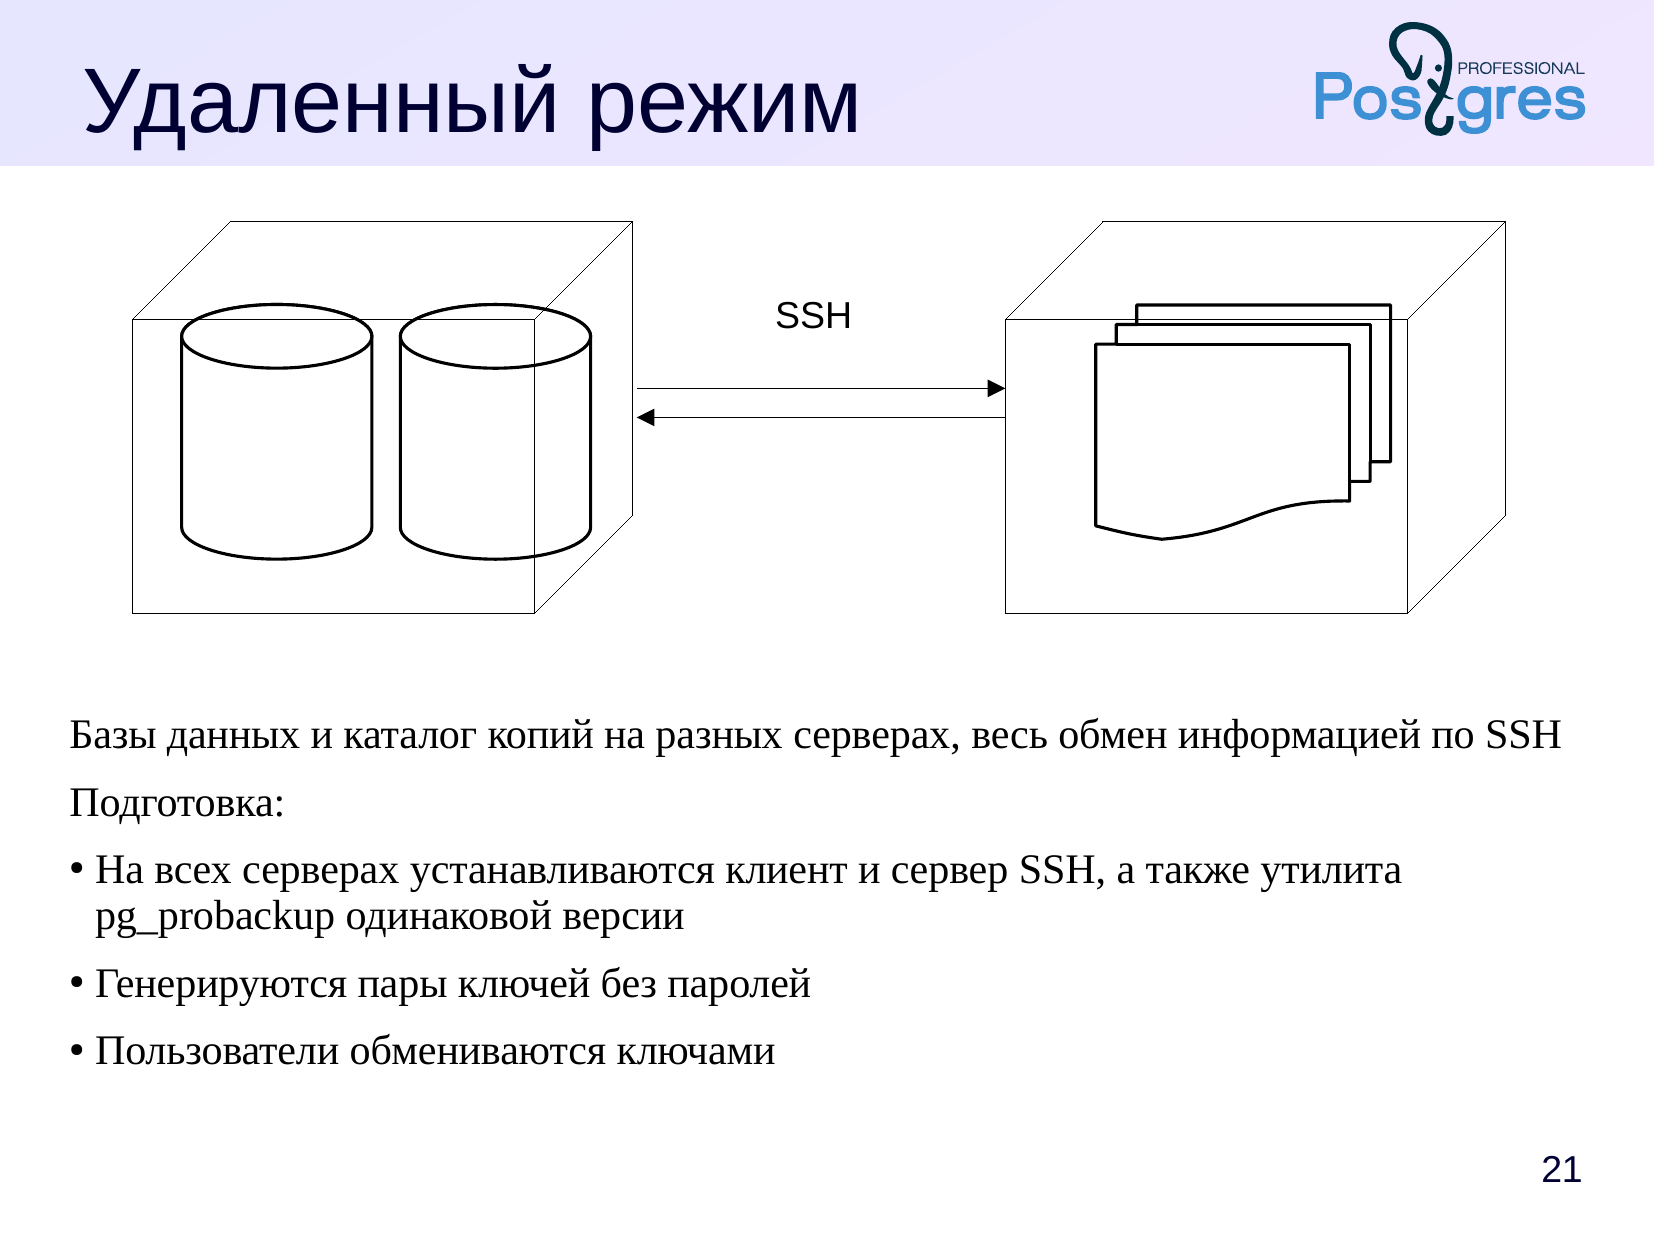

# Удаленный режим
SSH
Базы данных и каталог копий на разных серверах, весь обмен информацией по SSH
Подготовка:
На всех серверах устанавливаются клиент и сервер SSH, а также утилита pg_probackup одинаковой версии
Генерируются пары ключей без паролей
Пользователи обмениваются ключами